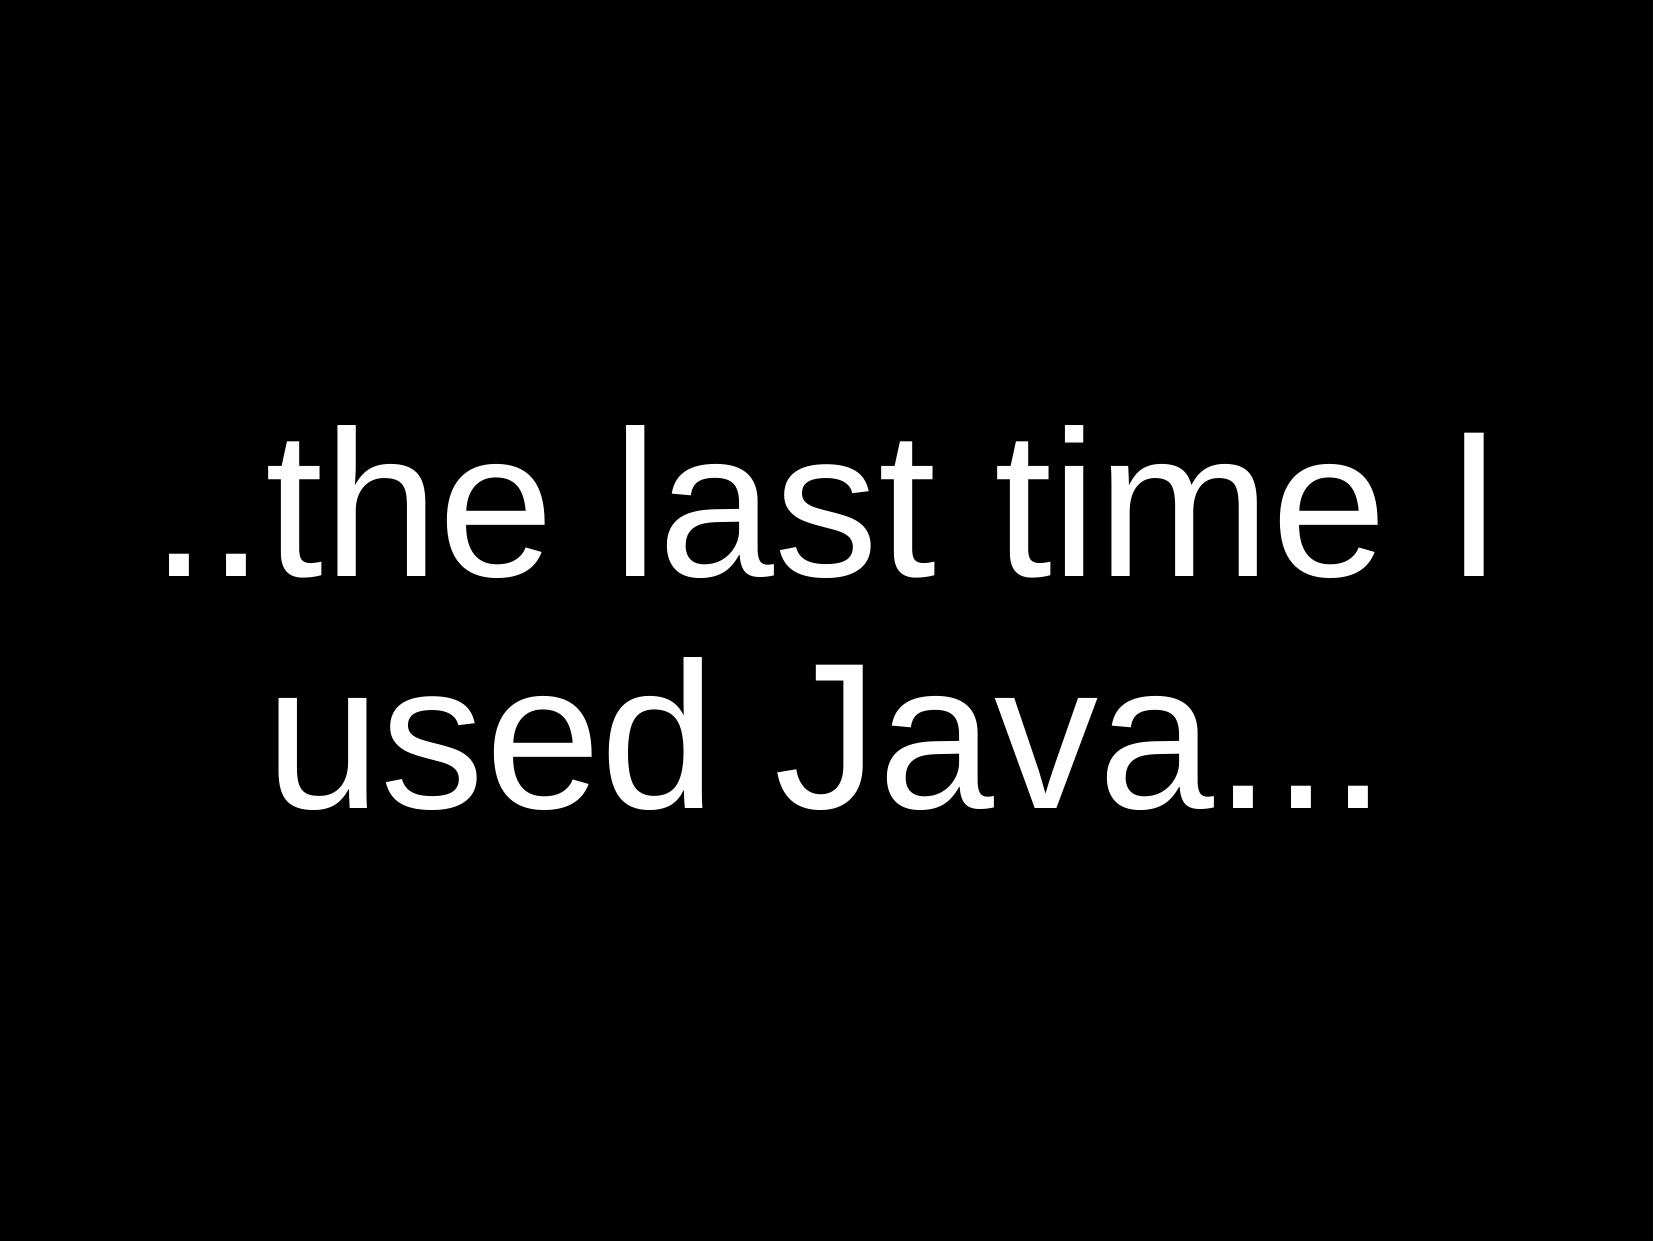

# ..the last time I used Java...